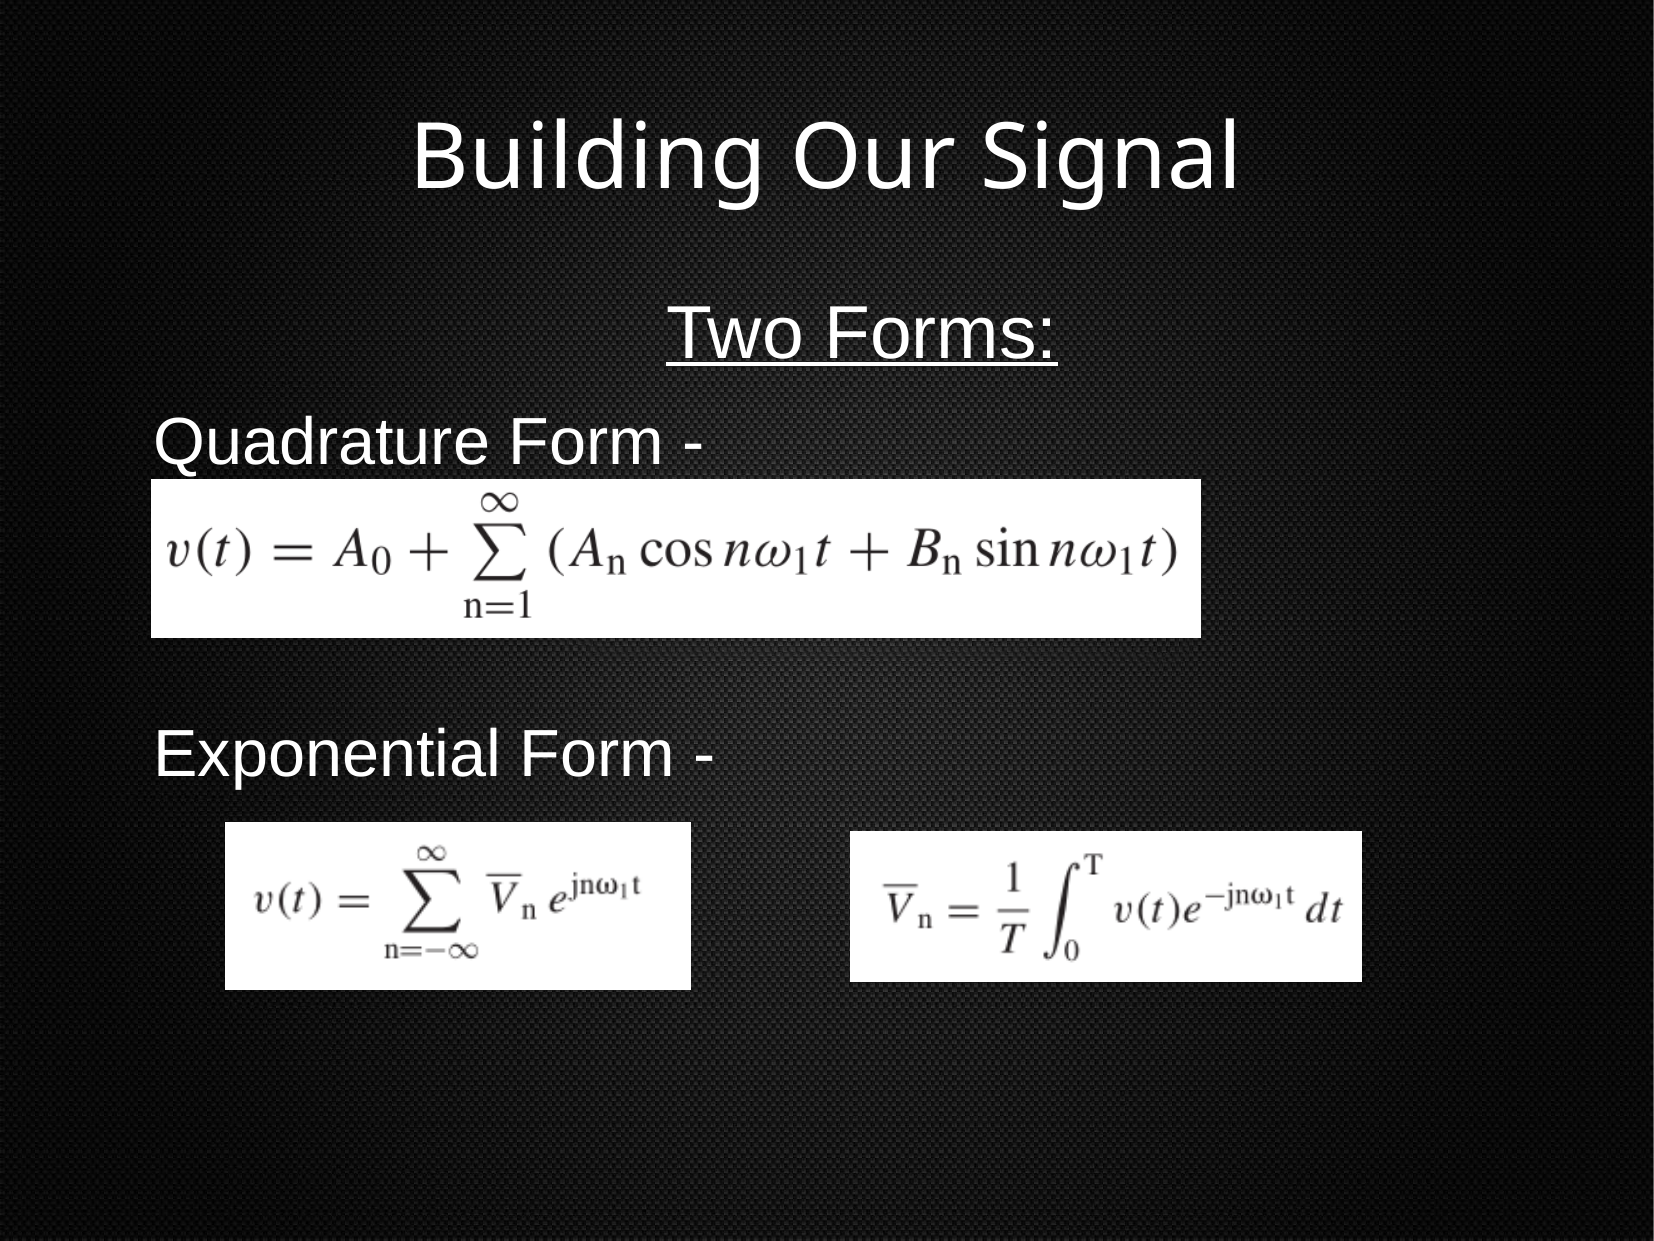

Building Our Signal
# Two Forms:
Quadrature Form -
Exponential Form -